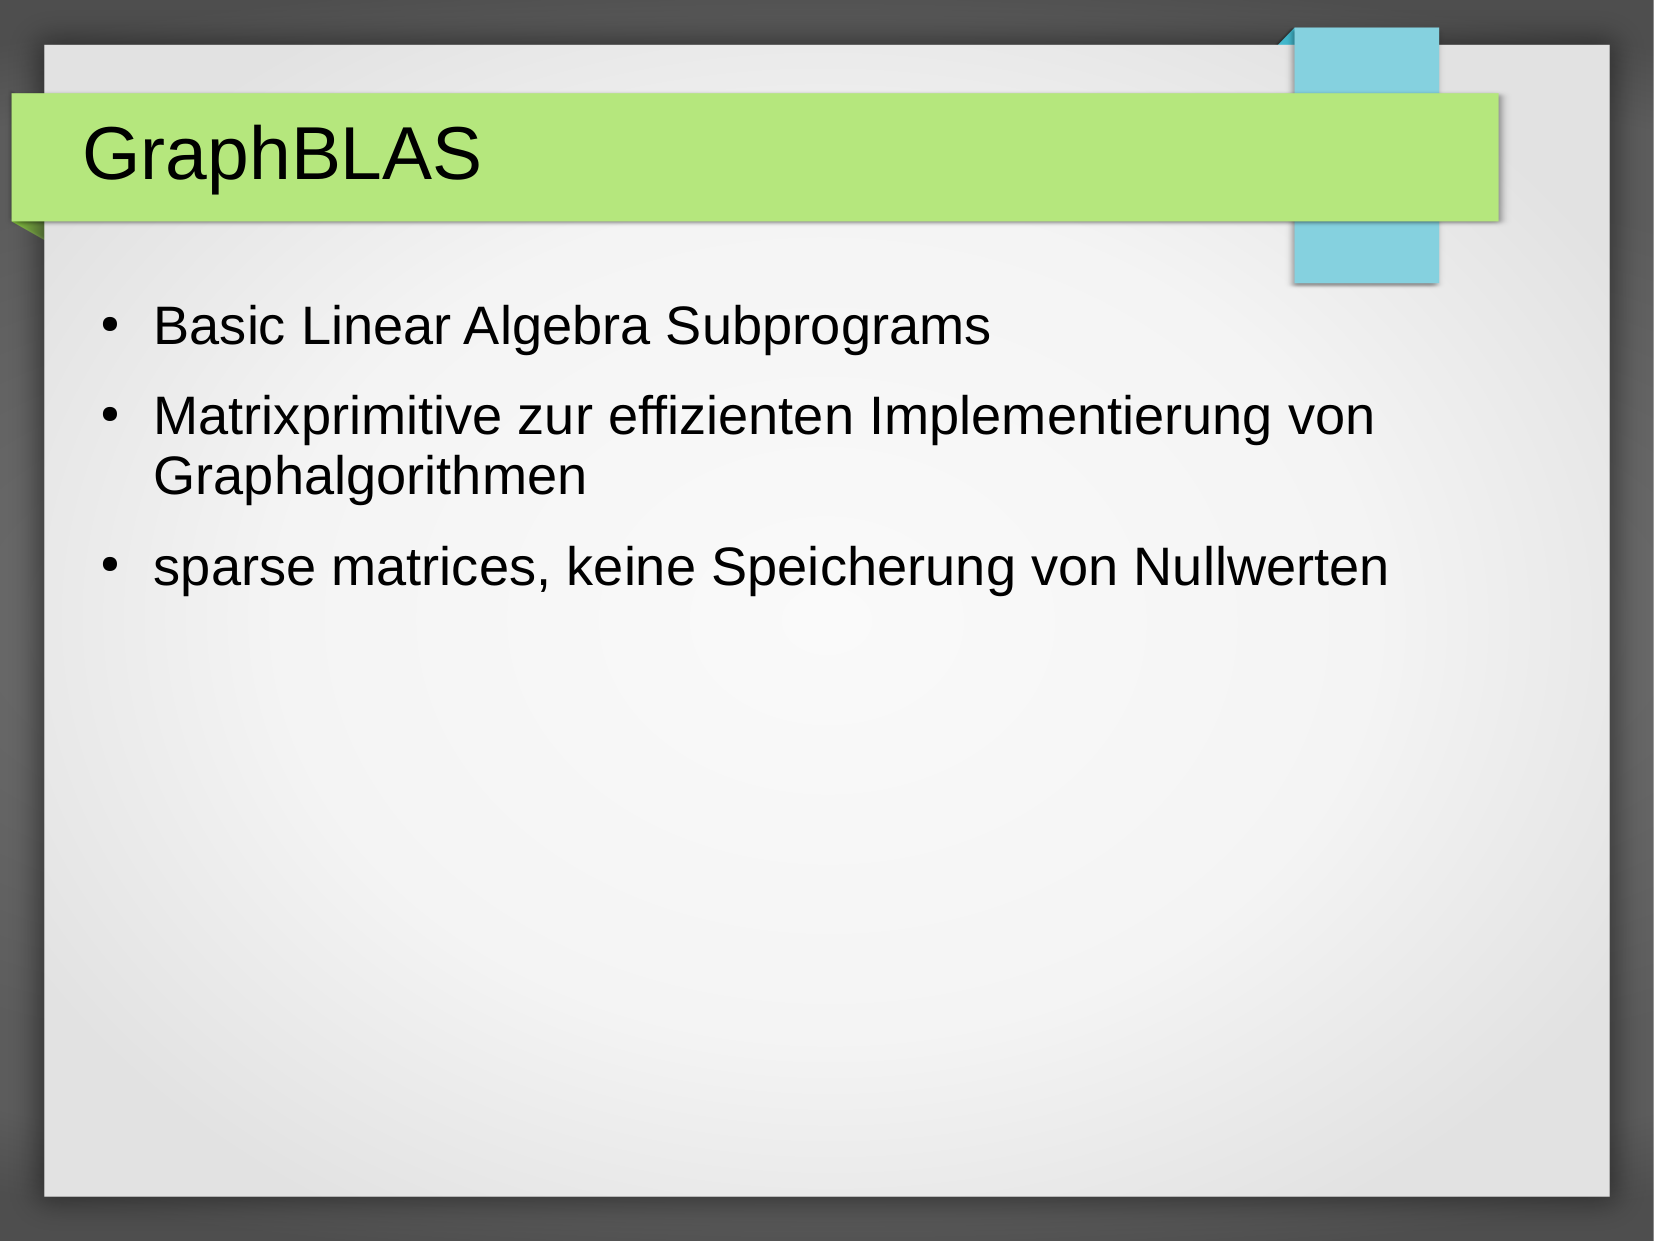

# GraphBLAS
Basic Linear Algebra Subprograms
Matrixprimitive zur effizienten Implementierung von Graphalgorithmen
sparse matrices, keine Speicherung von Nullwerten